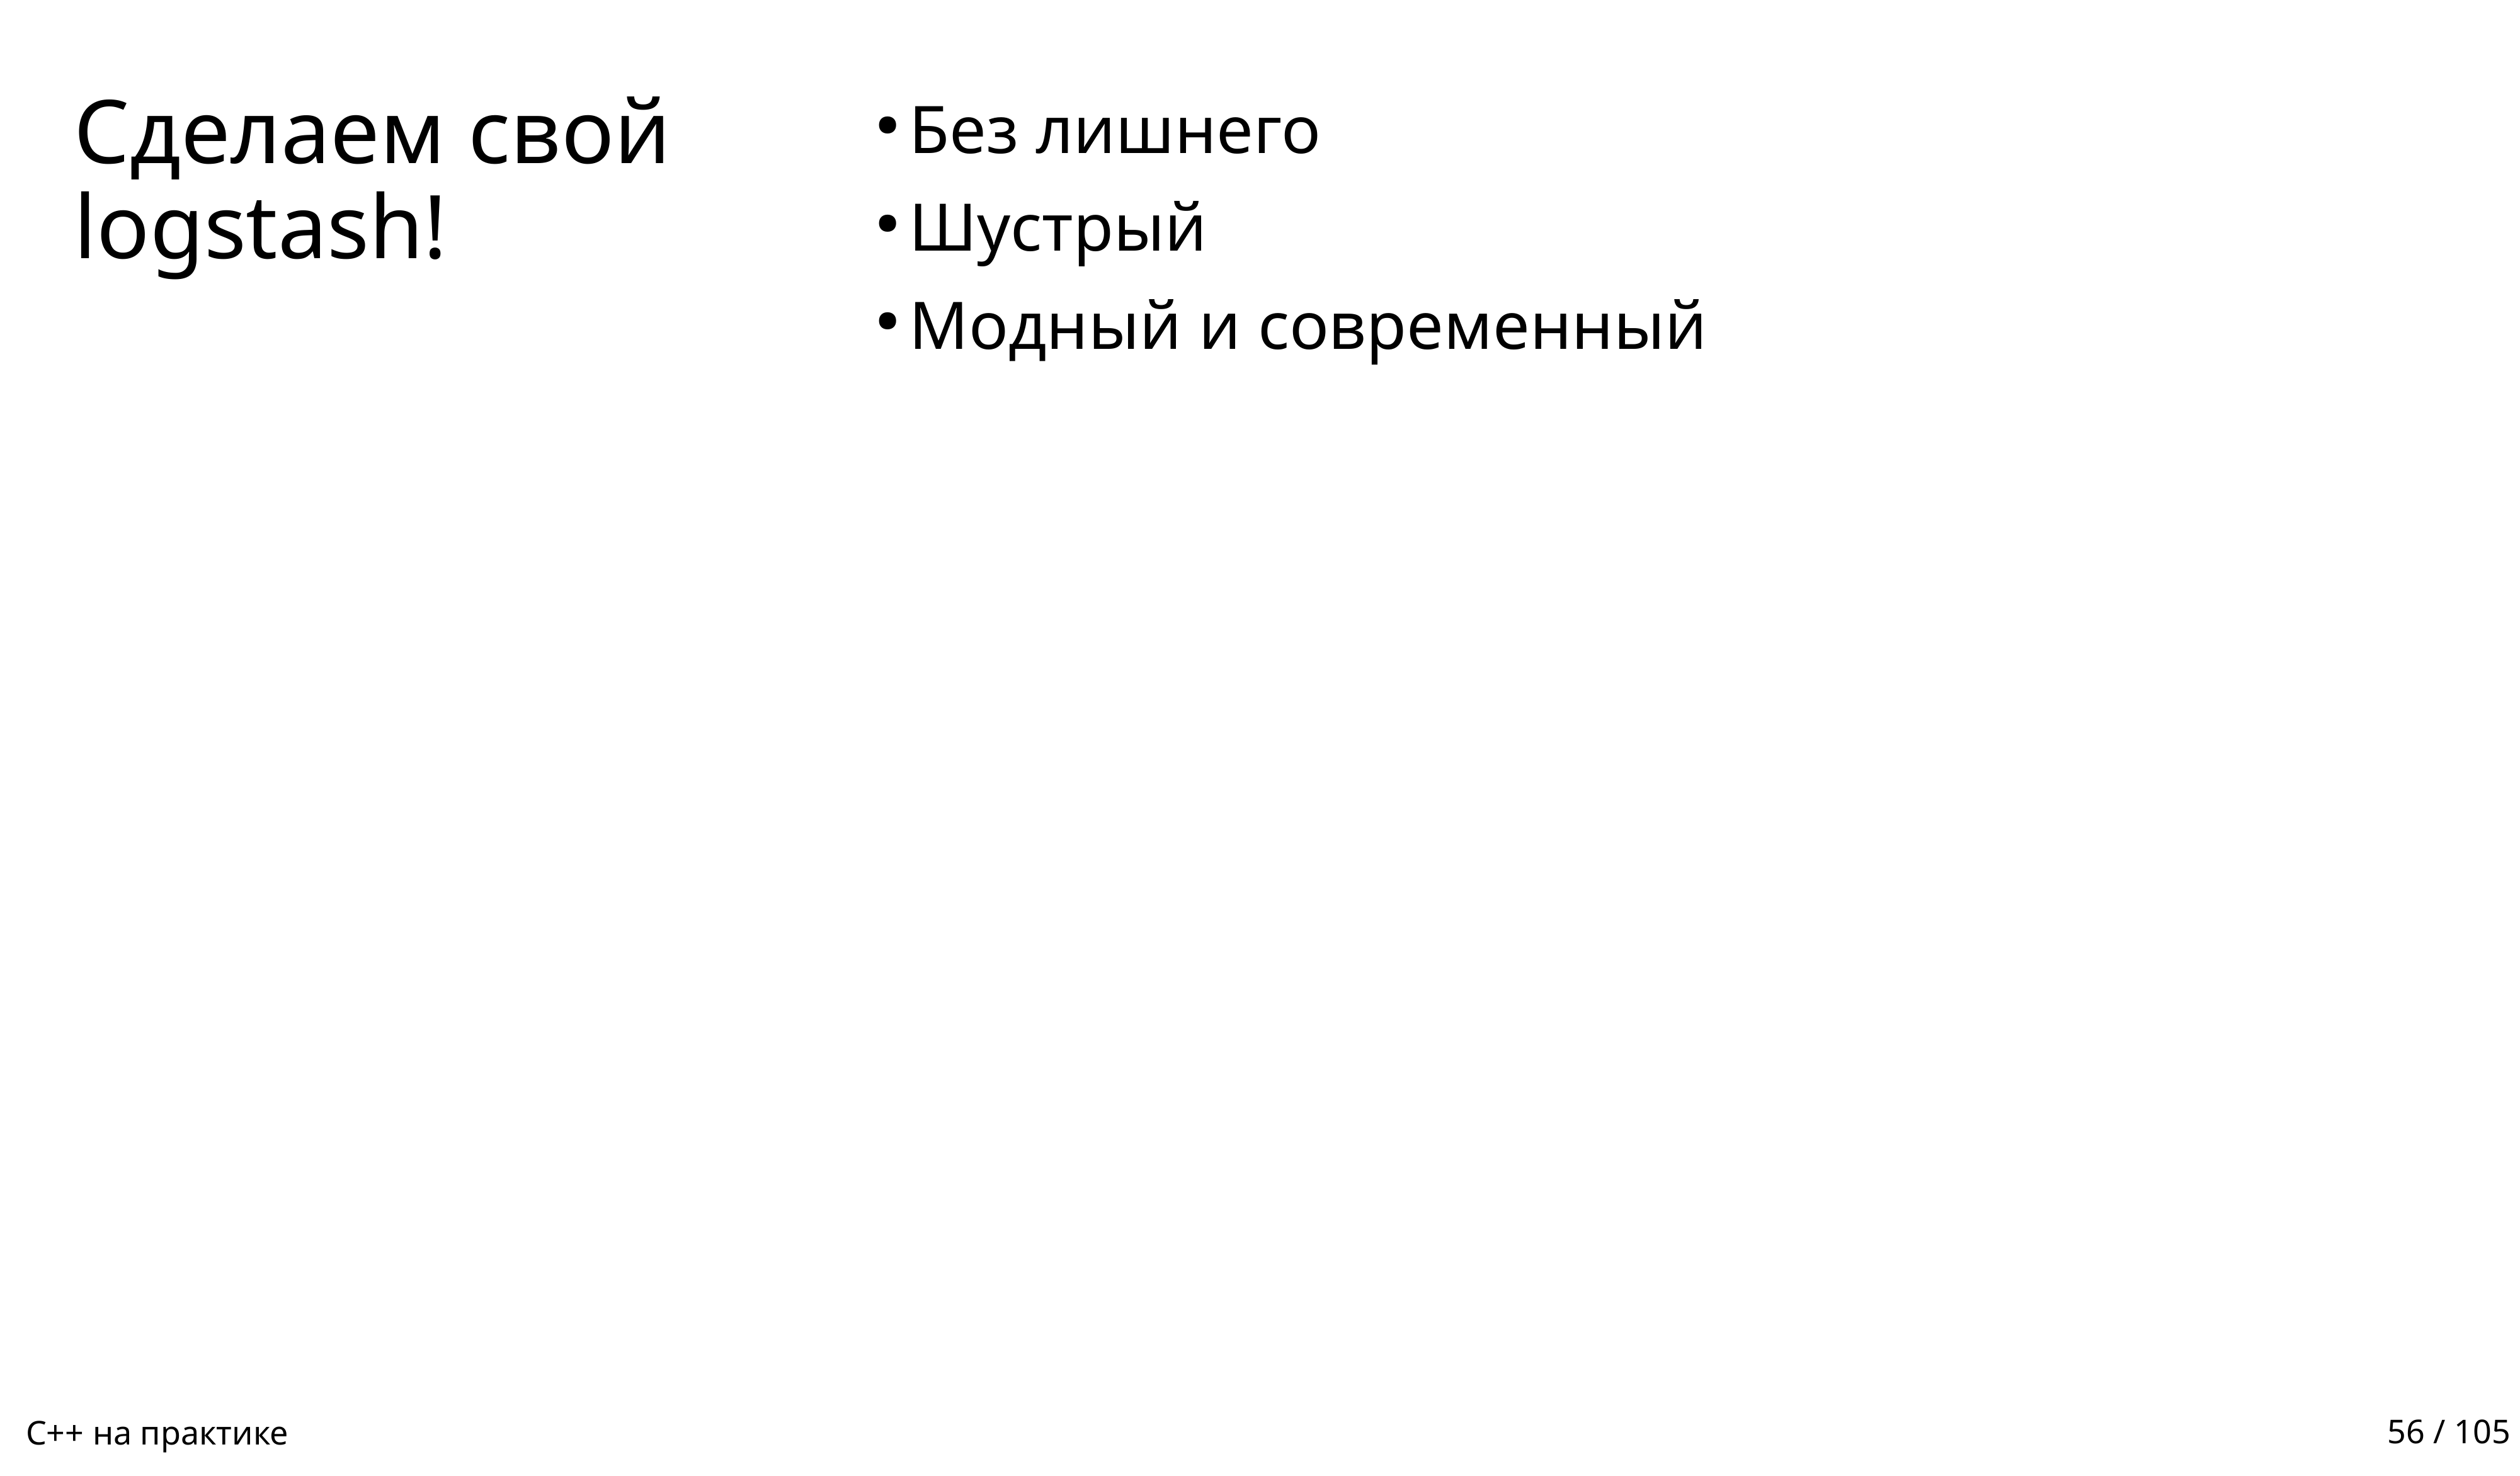

# Сделаем свой logstash!
Без лишнего
Шустрый
Модный и современный
C++ на практике